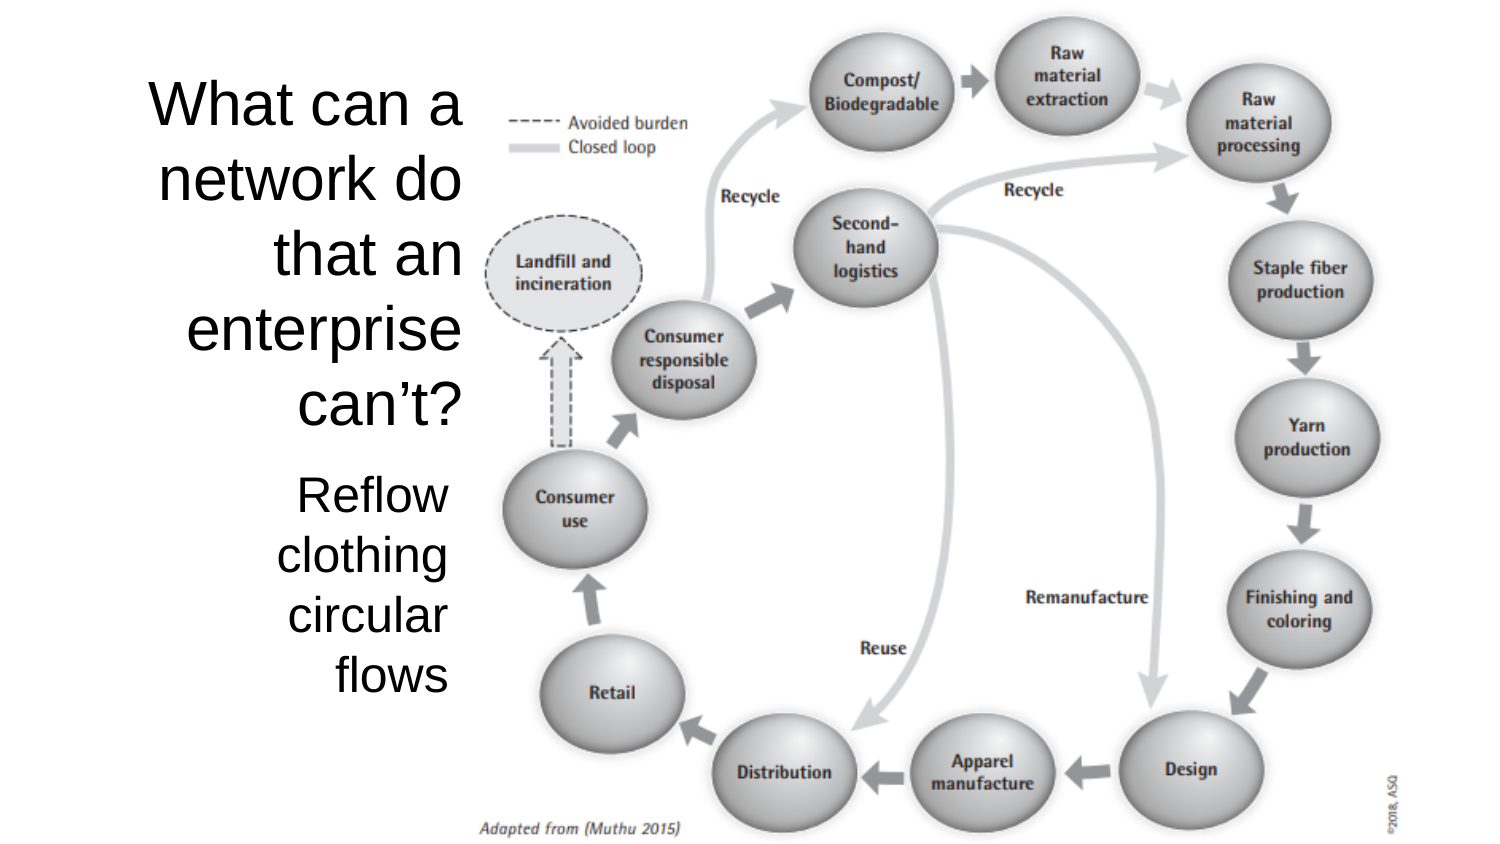

# What can a network do that an enterprise can’t?
Reflow
clothing
circular
flows